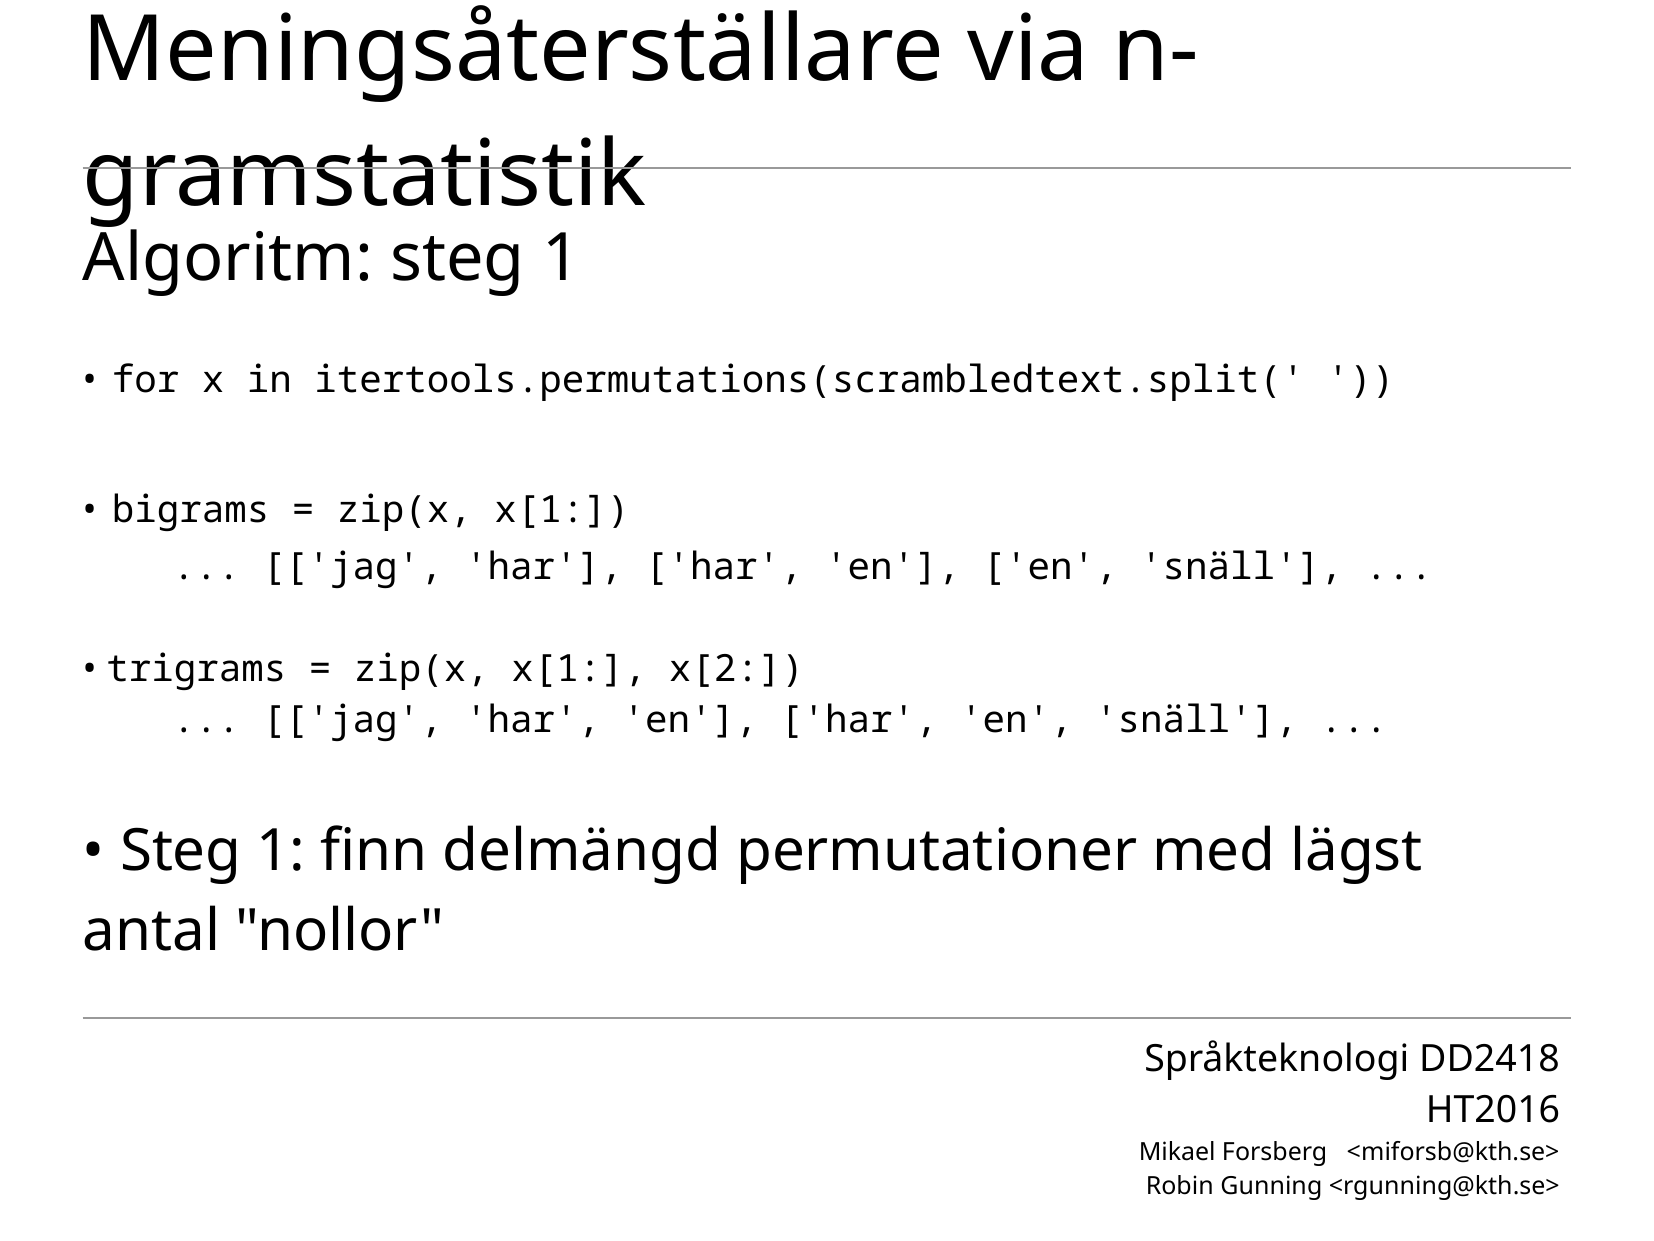

# Meningsåterställare via n-gramstatistik
Algoritm: steg 1
• for x in itertools.permutations(scrambledtext.split(' '))
• bigrams = zip(x, x[1:])
 ... [['jag', 'har'], ['har', 'en'], ['en', 'snäll'], ...
• trigrams = zip(x, x[1:], x[2:])
 ... [['jag', 'har', 'en'], ['har', 'en', 'snäll'], ...
• Steg 1: finn delmängd permutationer med lägst antal "nollor"
Språkteknologi DD2418 HT2016
Mikael Forsberg <miforsb@kth.se>
Robin Gunning <rgunning@kth.se>